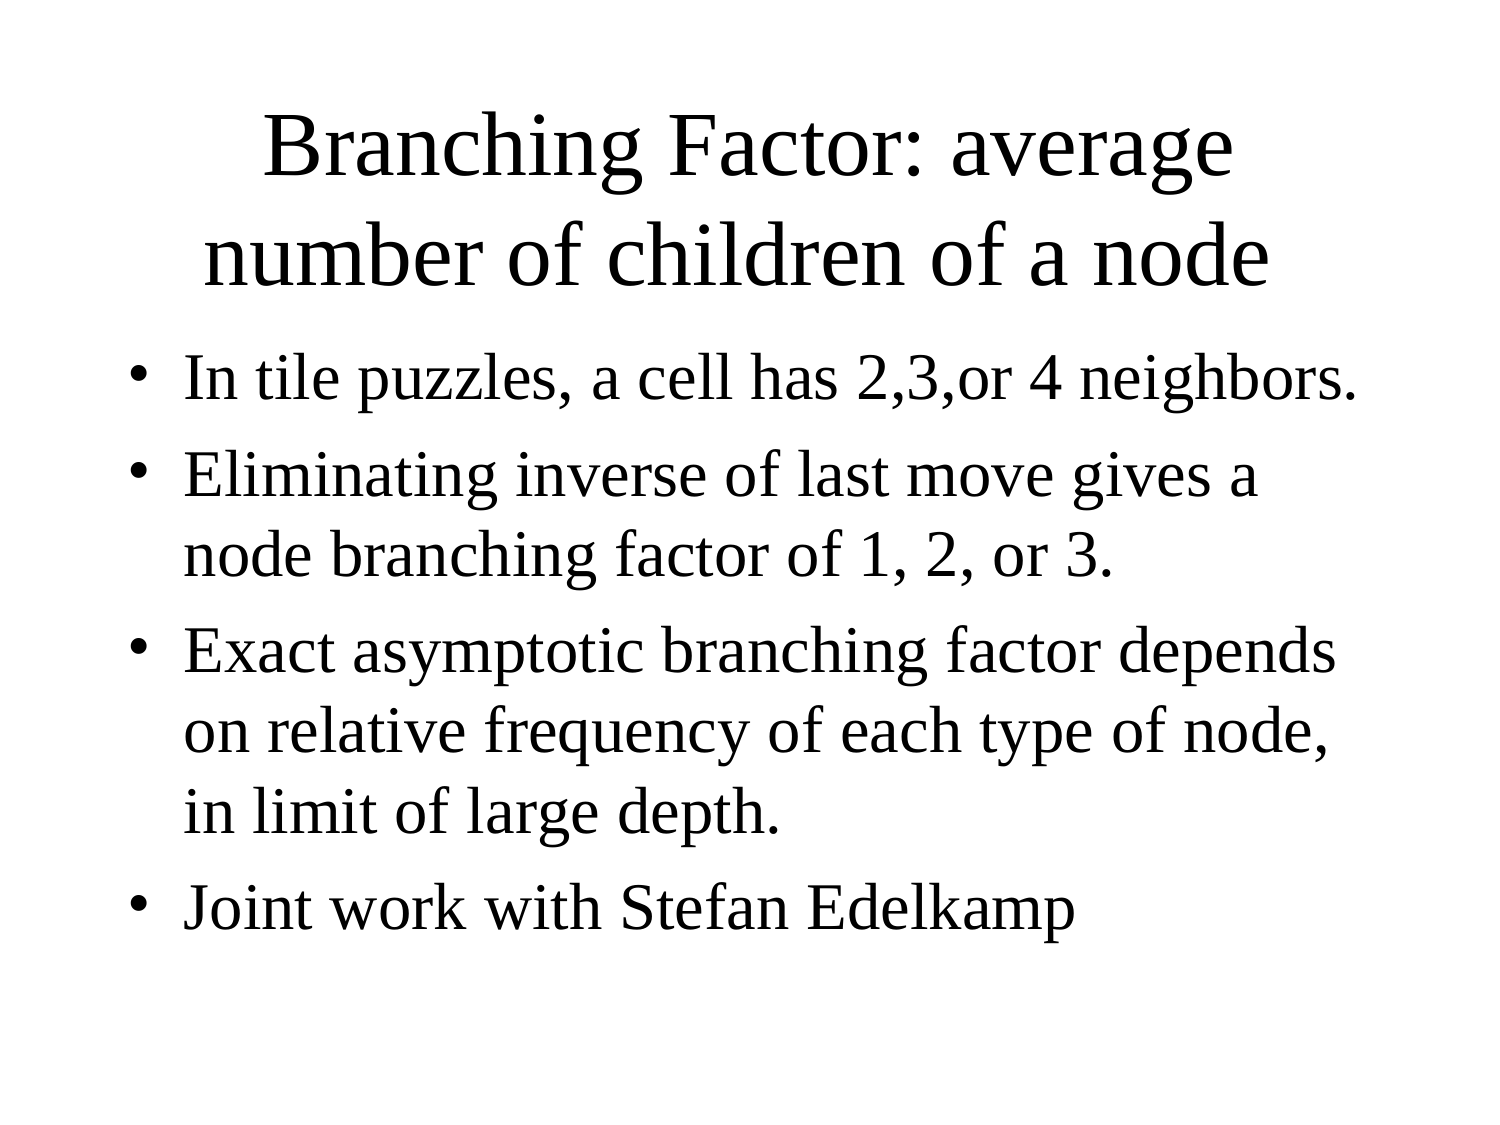

# Branching Factor: average number of children of a node
In tile puzzles, a cell has 2,3,or 4 neighbors.
Eliminating inverse of last move gives a node branching factor of 1, 2, or 3.
Exact asymptotic branching factor depends on relative frequency of each type of node, in limit of large depth.
Joint work with Stefan Edelkamp